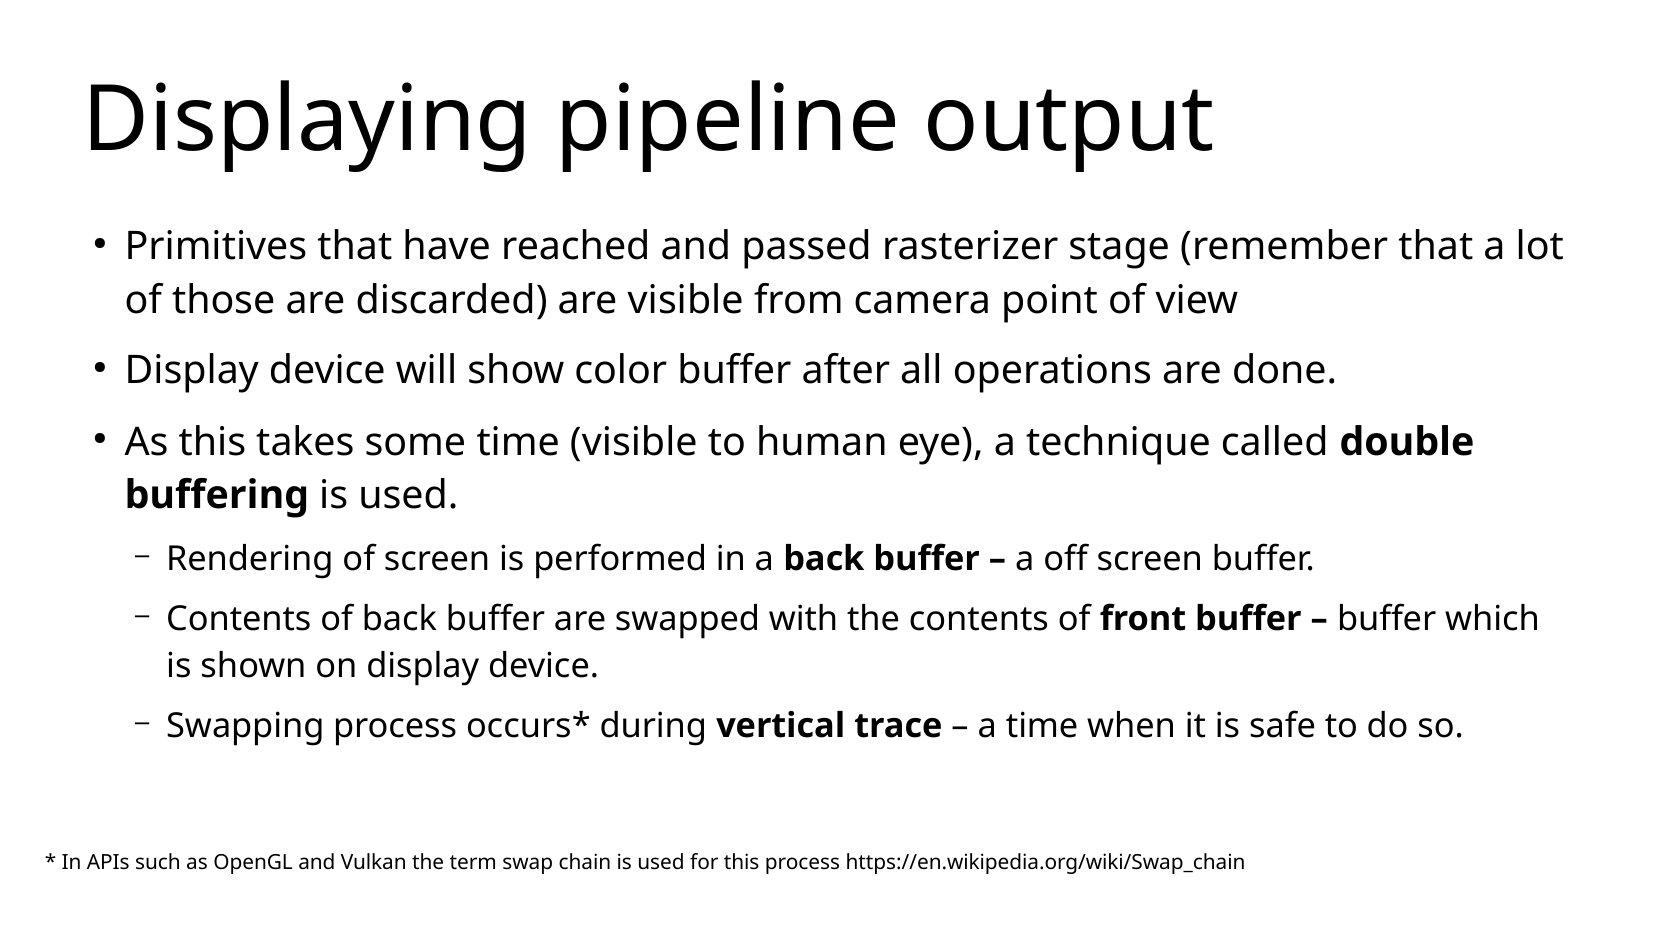

# Displaying pipeline output
Primitives that have reached and passed rasterizer stage (remember that a lot of those are discarded) are visible from camera point of view
Display device will show color buffer after all operations are done.
As this takes some time (visible to human eye), a technique called double buffering is used.
Rendering of screen is performed in a back buffer – a off screen buffer.
Contents of back buffer are swapped with the contents of front buffer – buffer which is shown on display device.
Swapping process occurs* during vertical trace – a time when it is safe to do so.
* In APIs such as OpenGL and Vulkan the term swap chain is used for this process https://en.wikipedia.org/wiki/Swap_chain